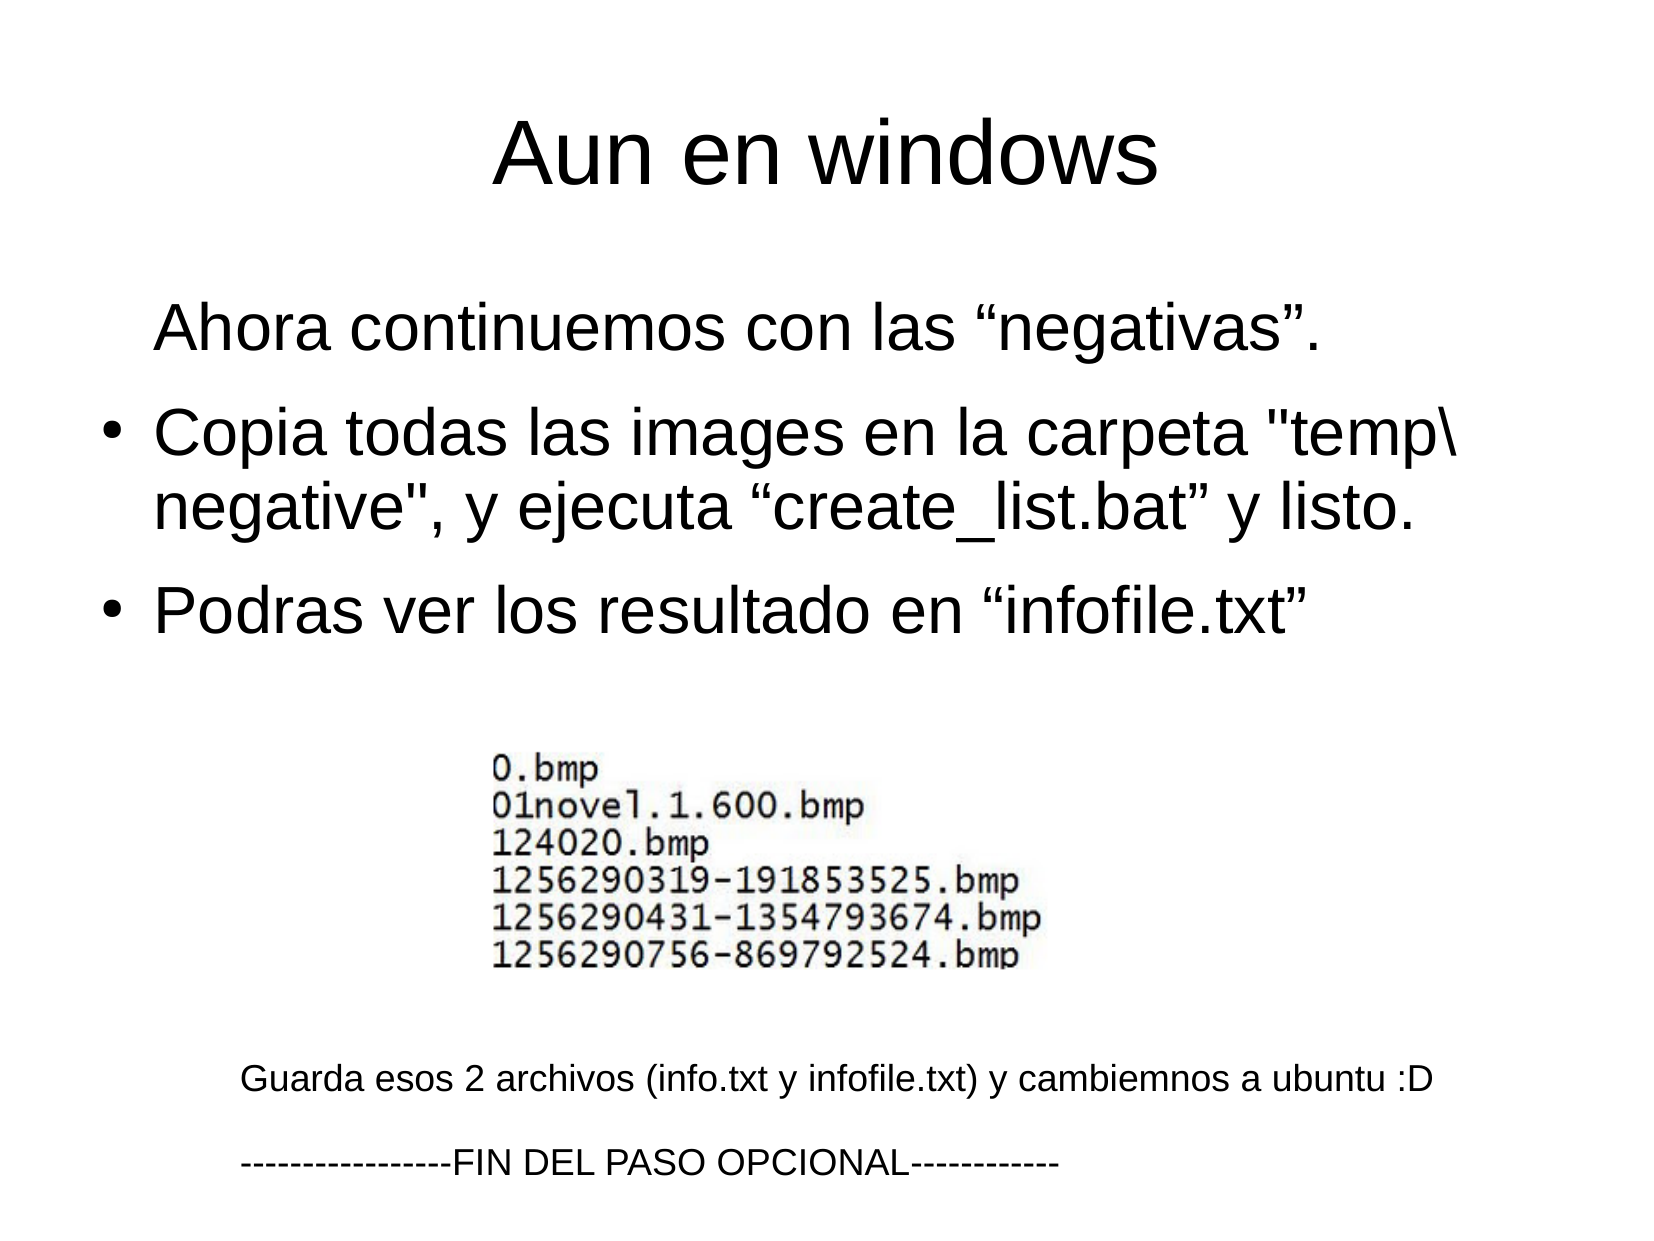

# Aun en windows
Ahora continuemos con las “negativas”.
Copia todas las images en la carpeta "temp\negative", y ejecuta “create_list.bat” y listo.
Podras ver los resultado en “infofile.txt”
Guarda esos 2 archivos (info.txt y infofile.txt) y cambiemnos a ubuntu :D
-----------------FIN DEL PASO OPCIONAL------------